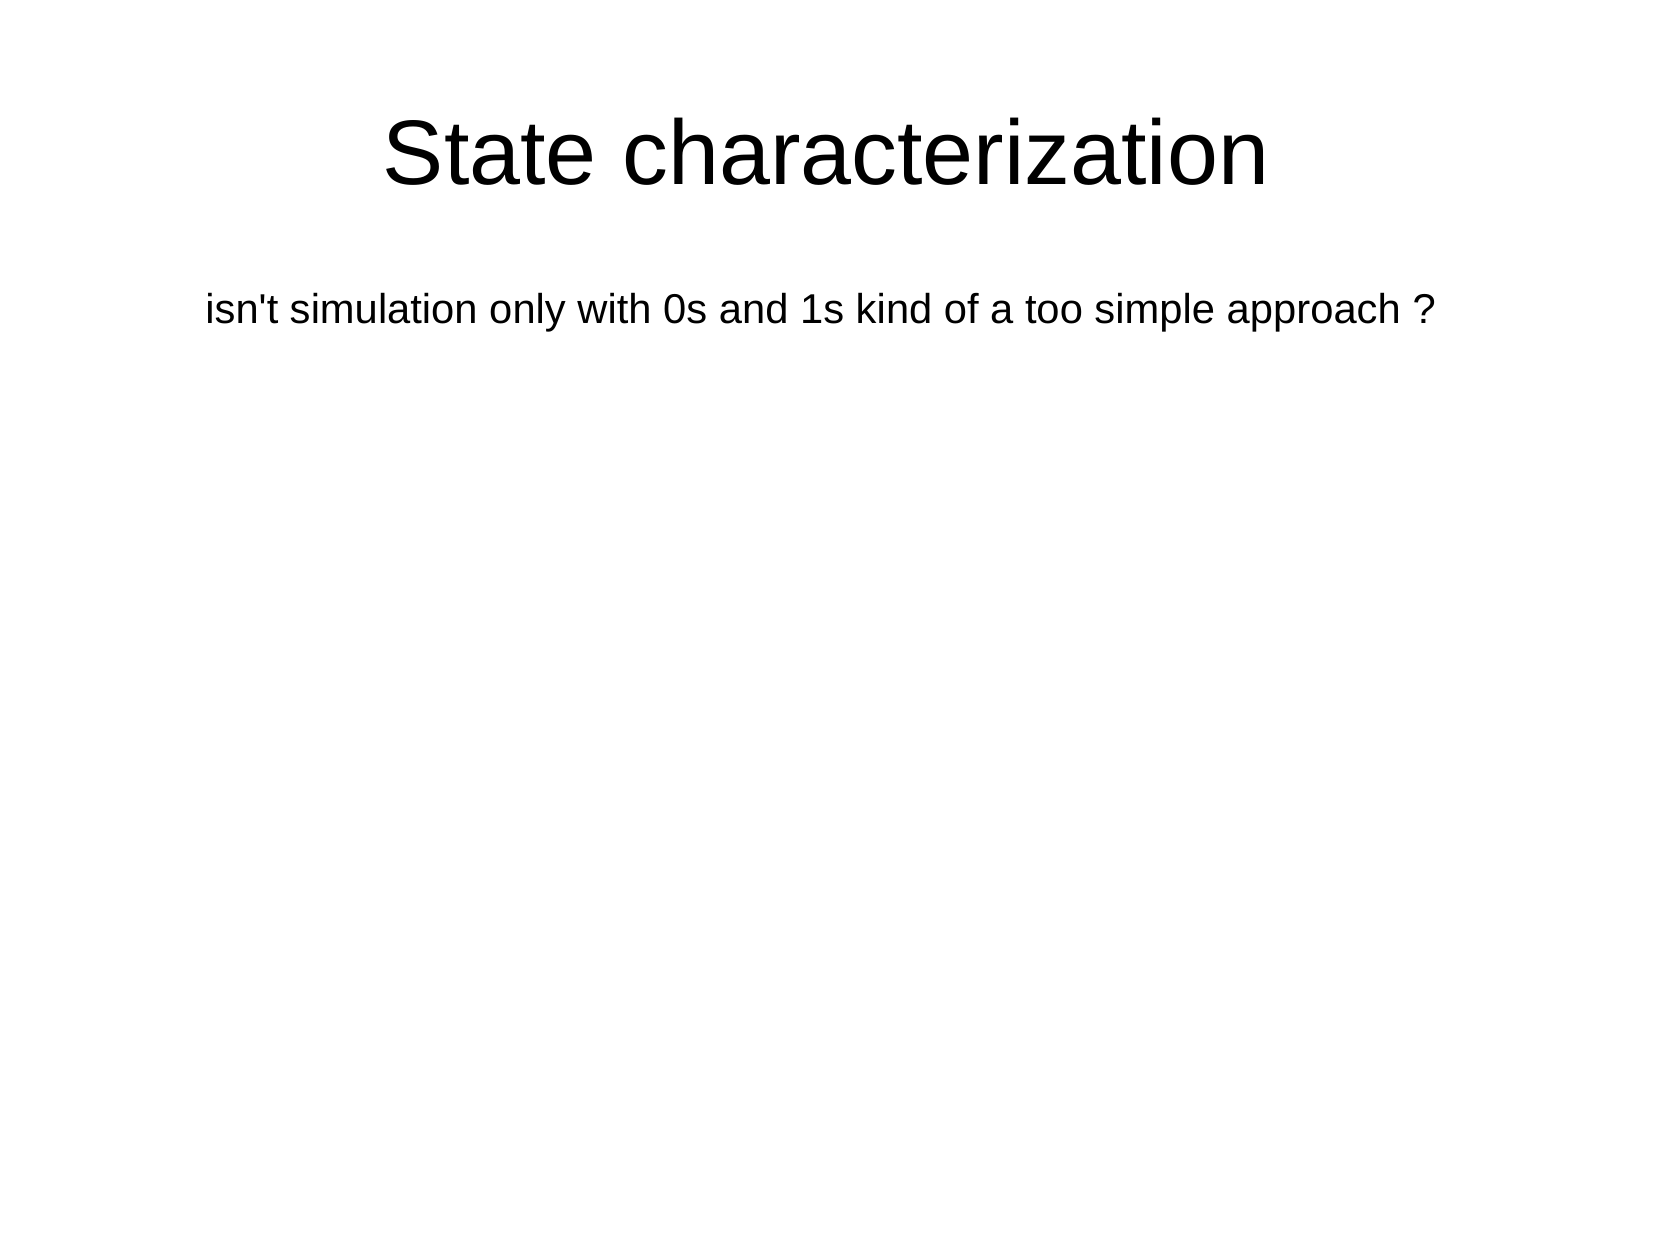

# State characterization
isn't simulation only with 0s and 1s kind of a too simple approach ?